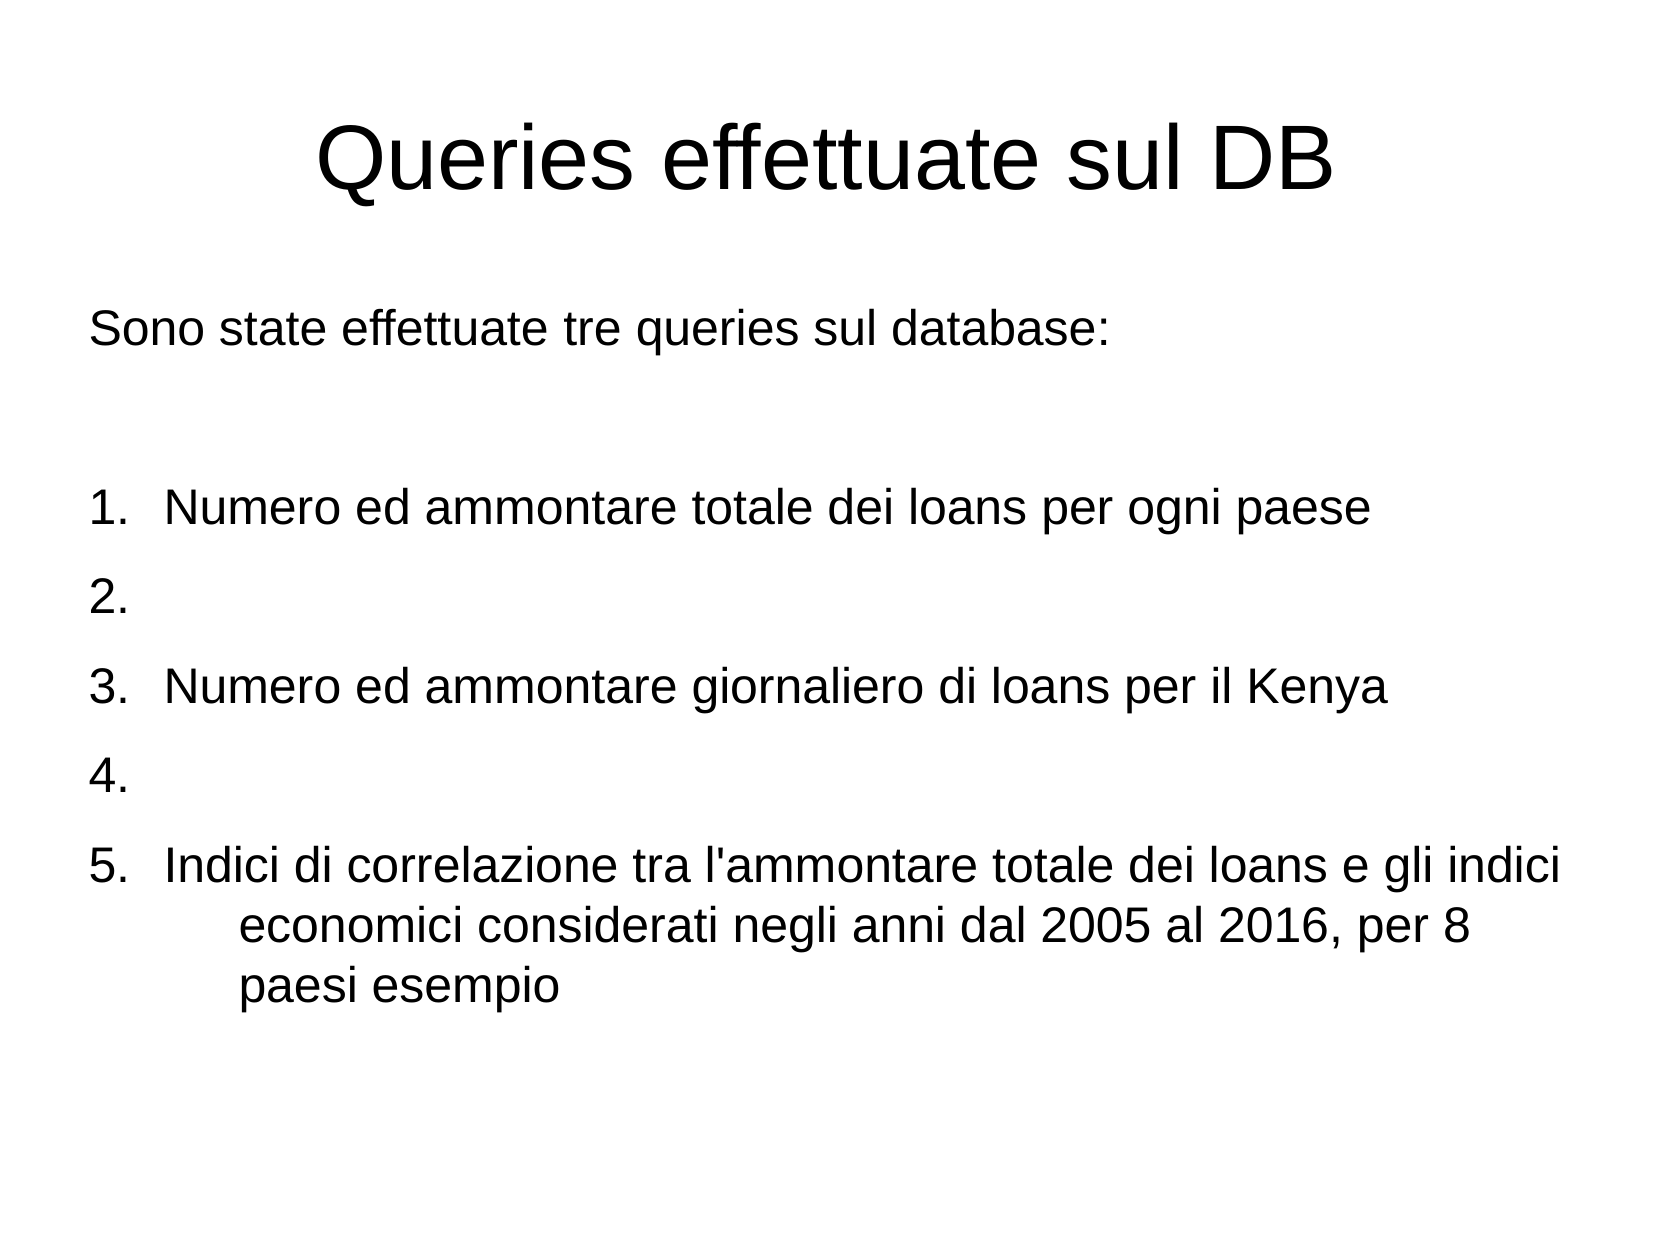

# Queries effettuate sul DB
Sono state effettuate tre queries sul database:
Numero ed ammontare totale dei loans per ogni paese
Numero ed ammontare giornaliero di loans per il Kenya
Indici di correlazione tra l'ammontare totale dei loans e gli indici economici considerati negli anni dal 2005 al 2016, per 8 paesi esempio